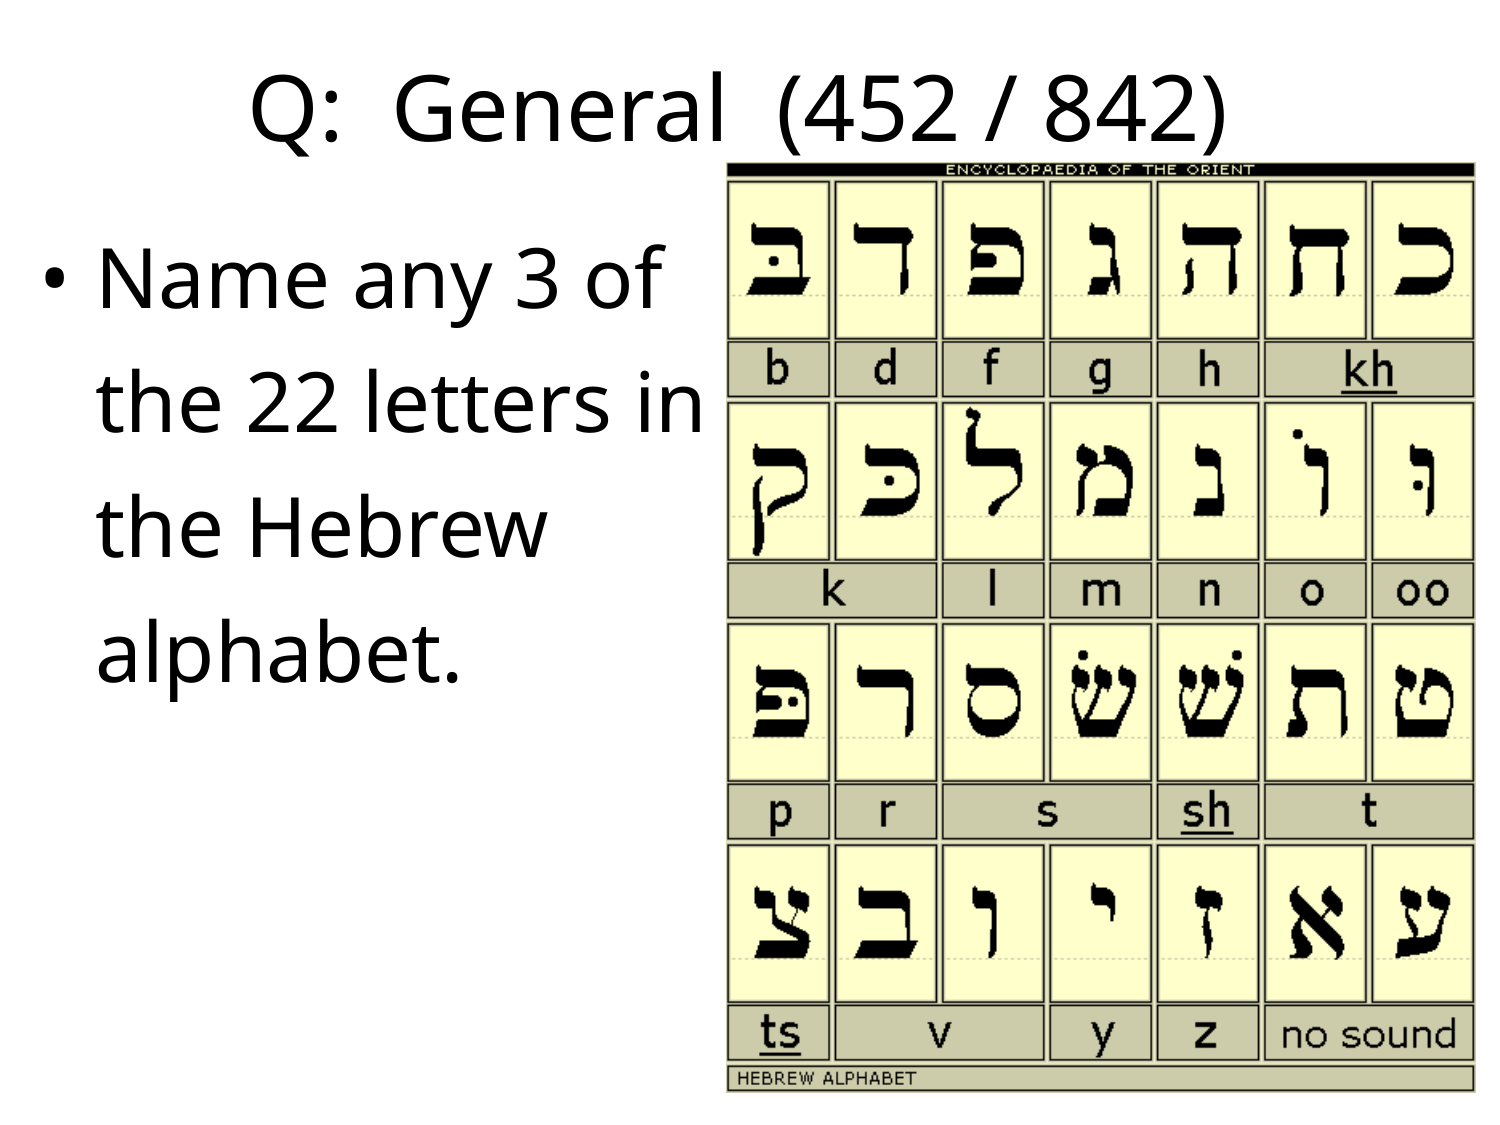

# Q: General (452 / 842)
Name any 3 of the 22 letters in the Hebrew alphabet.